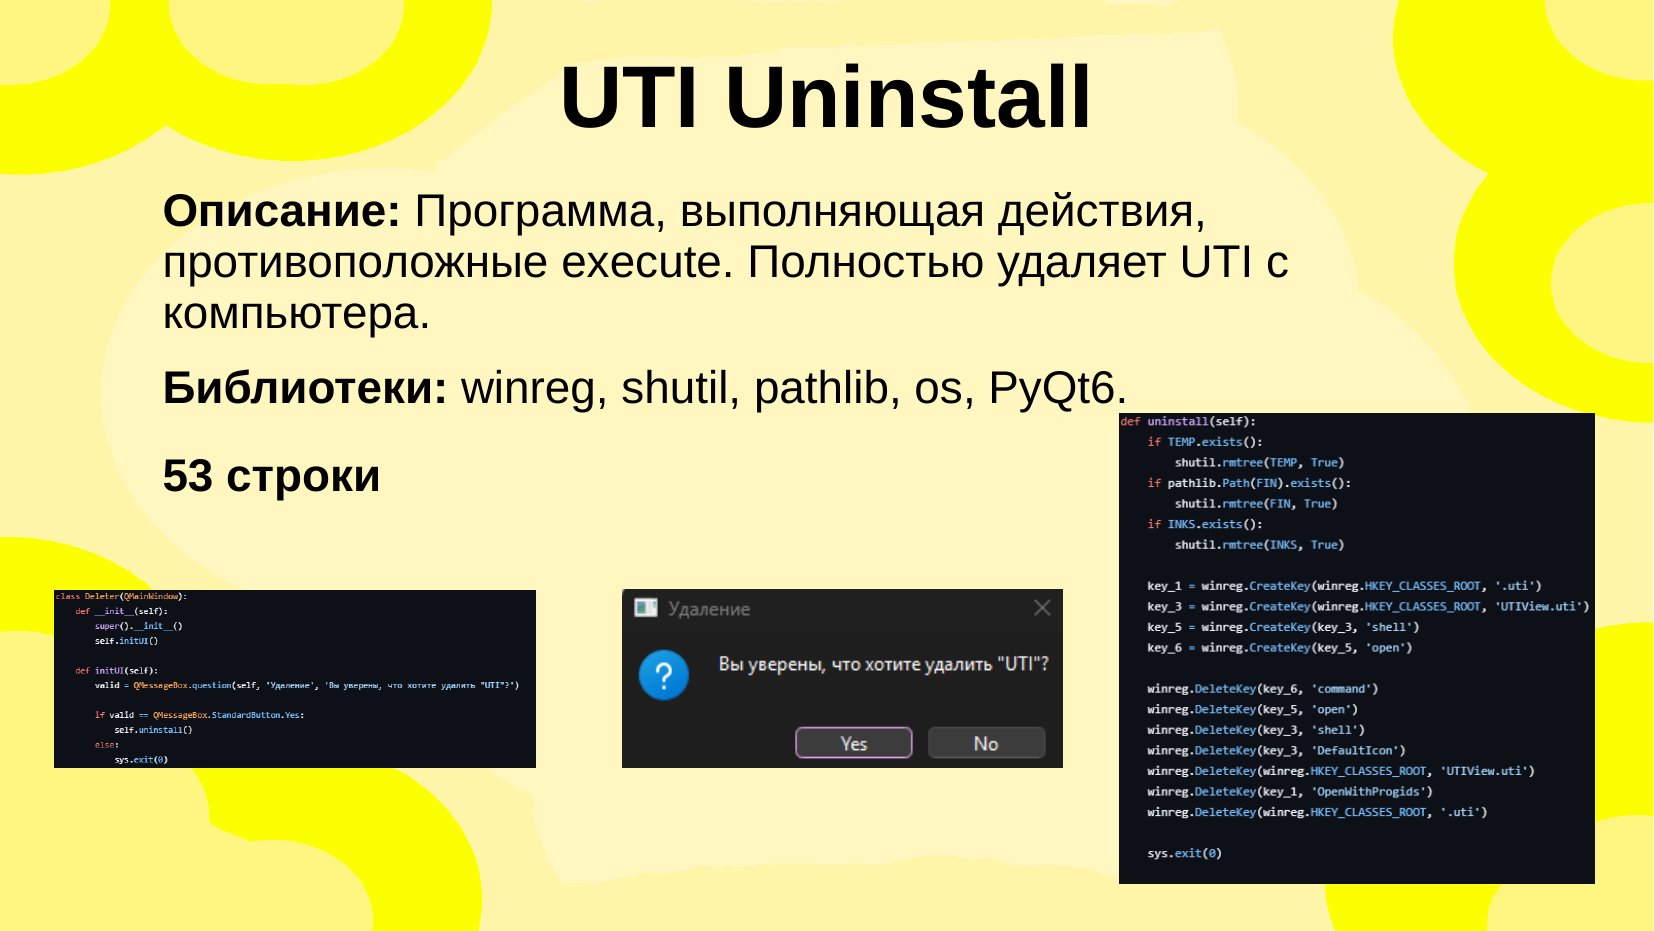

UTI Uninstall
Описание: Программа, выполняющая действия, противоположные execute. Полностью удаляет UTI с компьютера.
Библиотеки: winreg, shutil, pathlib, os, PyQt6.
53 строки